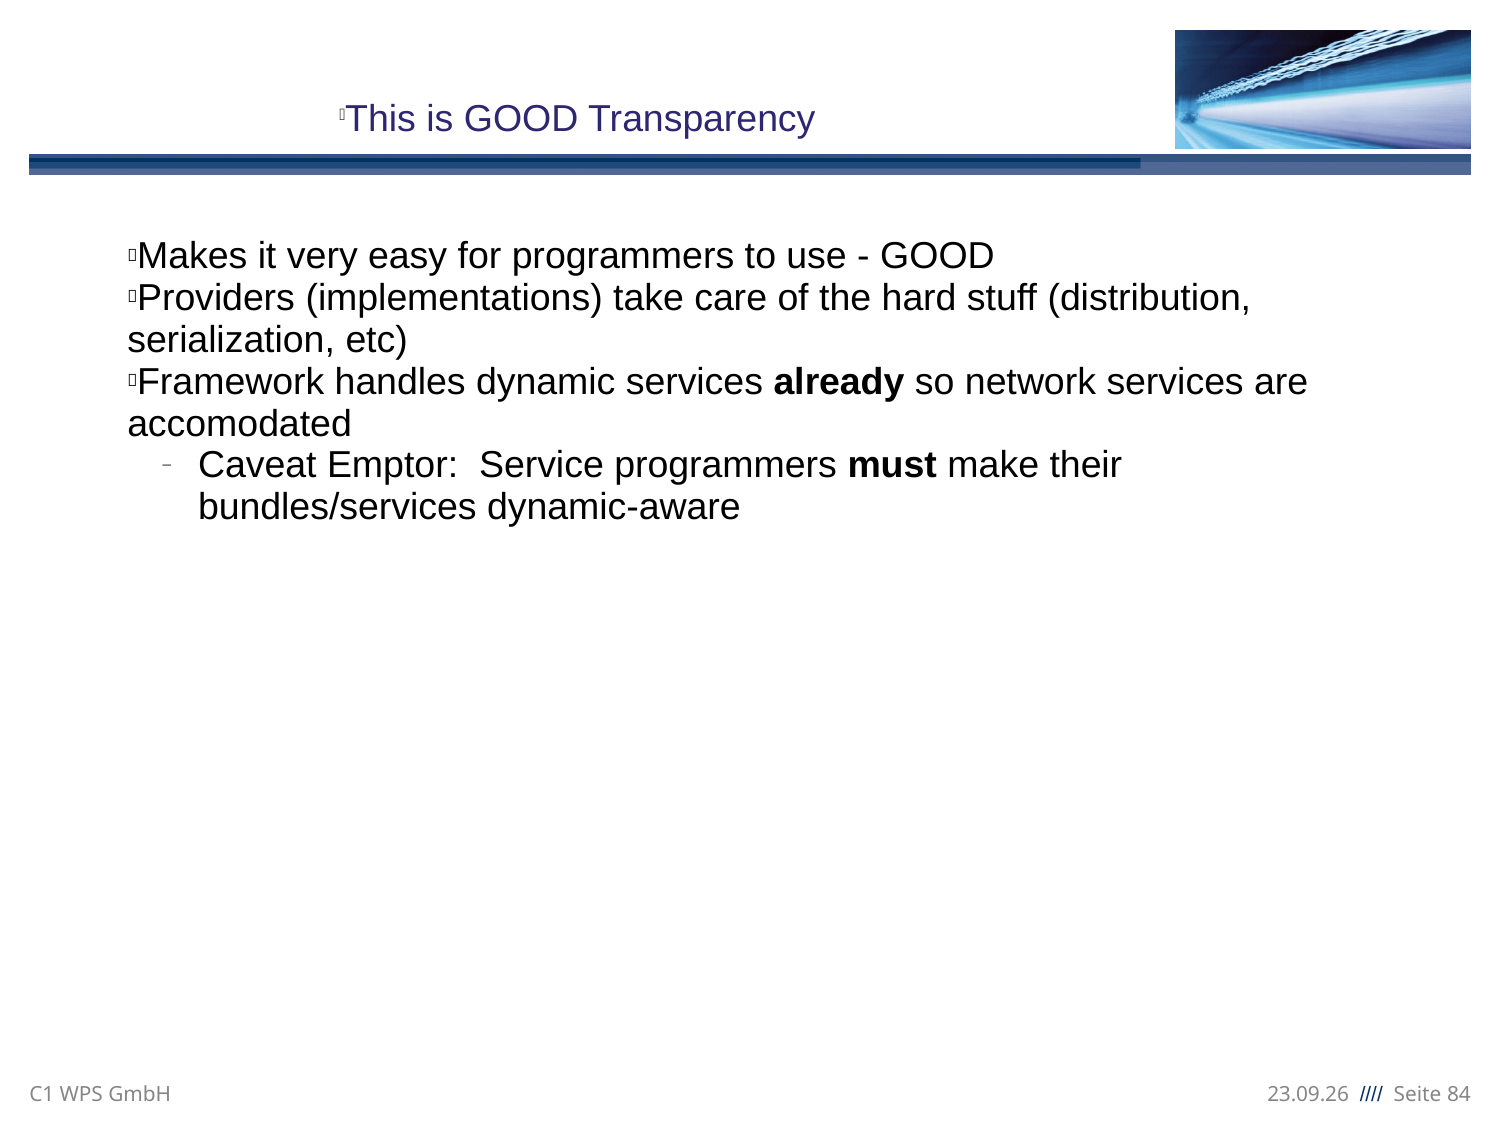

This is GOOD Transparency
Makes it very easy for programmers to use - GOOD
Providers (implementations) take care of the hard stuff (distribution, serialization, etc)
Framework handles dynamic services already so network services are accomodated
Caveat Emptor: Service programmers must make their bundles/services dynamic-aware